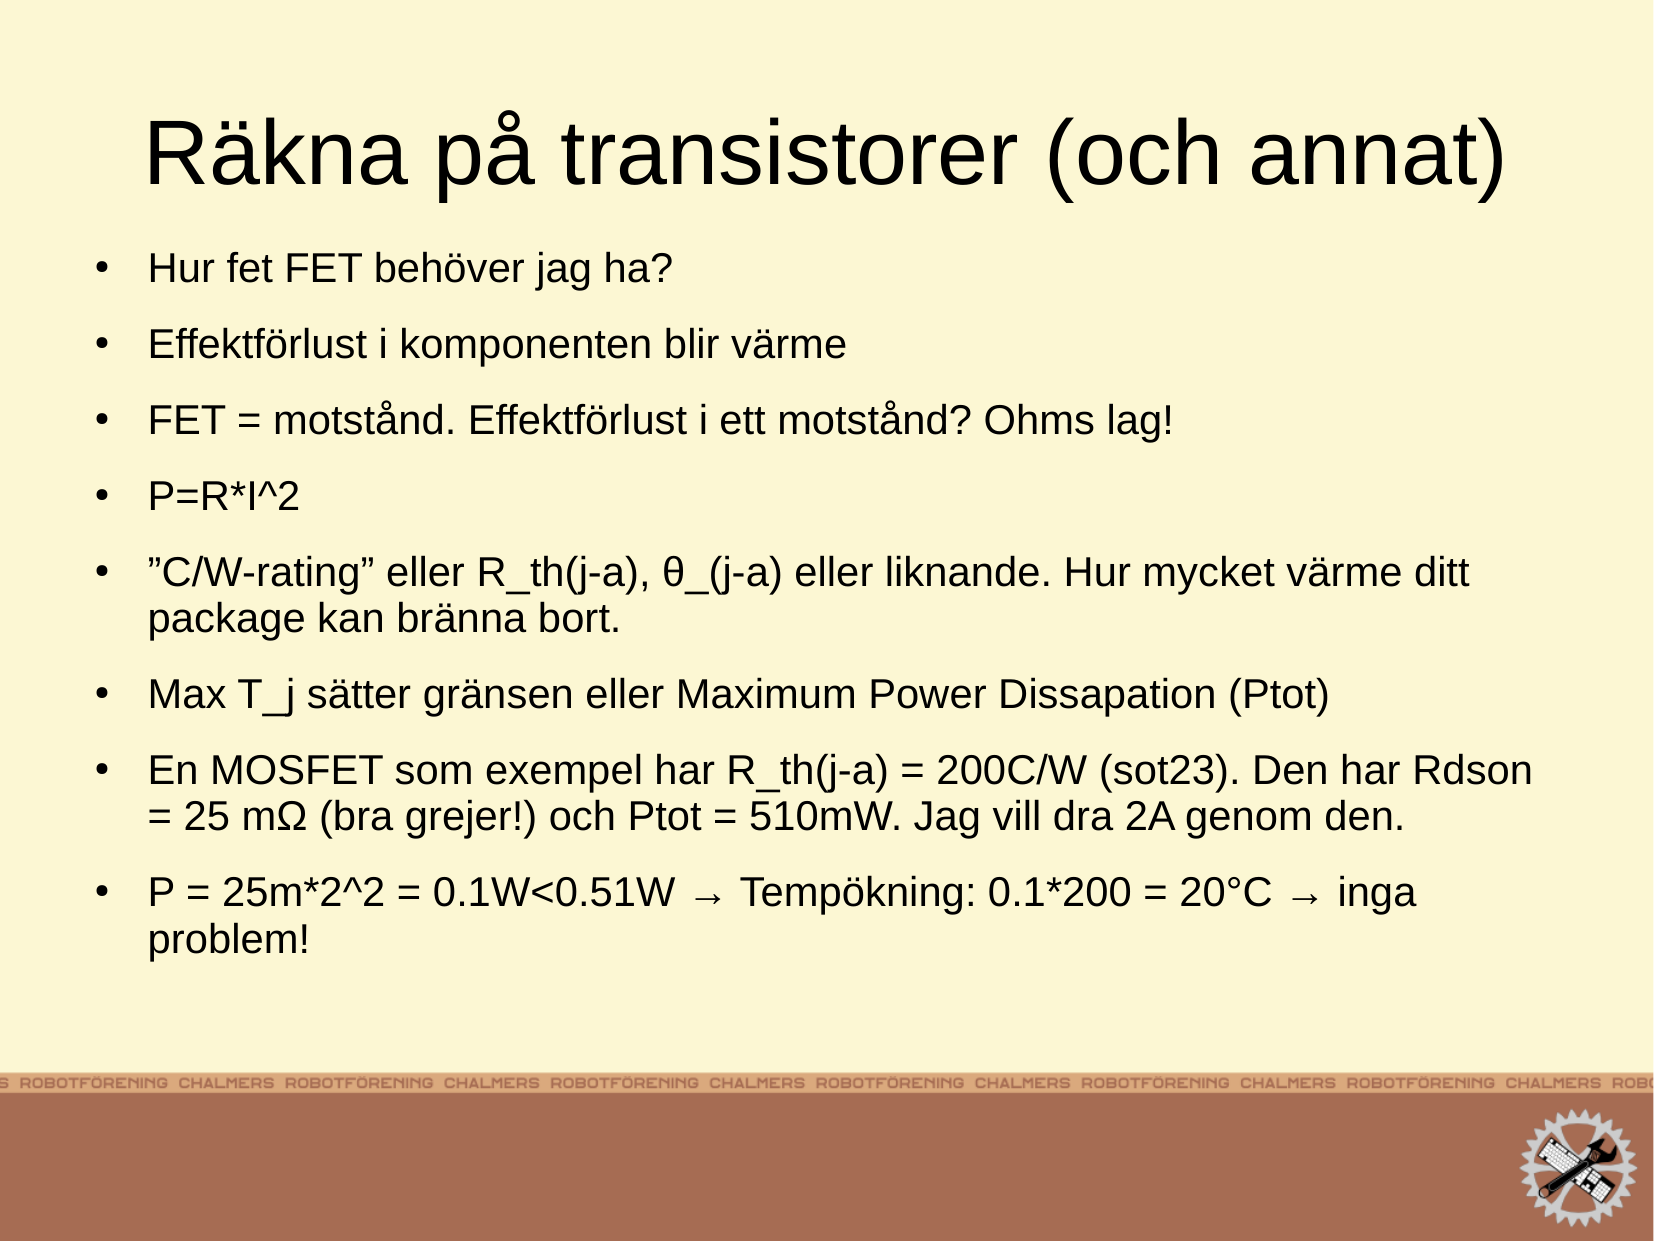

# Räkna på transistorer (och annat)
Hur fet FET behöver jag ha?
Effektförlust i komponenten blir värme
FET = motstånd. Effektförlust i ett motstånd? Ohms lag!
P=R*I^2
”C/W-rating” eller R_th(j-a), θ_(j-a) eller liknande. Hur mycket värme ditt package kan bränna bort.
Max T_j sätter gränsen eller Maximum Power Dissapation (Ptot)
En MOSFET som exempel har R_th(j-a) = 200C/W (sot23). Den har Rdson = 25 mΩ (bra grejer!) och Ptot = 510mW. Jag vill dra 2A genom den.
P = 25m*2^2 = 0.1W<0.51W → Tempökning: 0.1*200 = 20°C → inga problem!